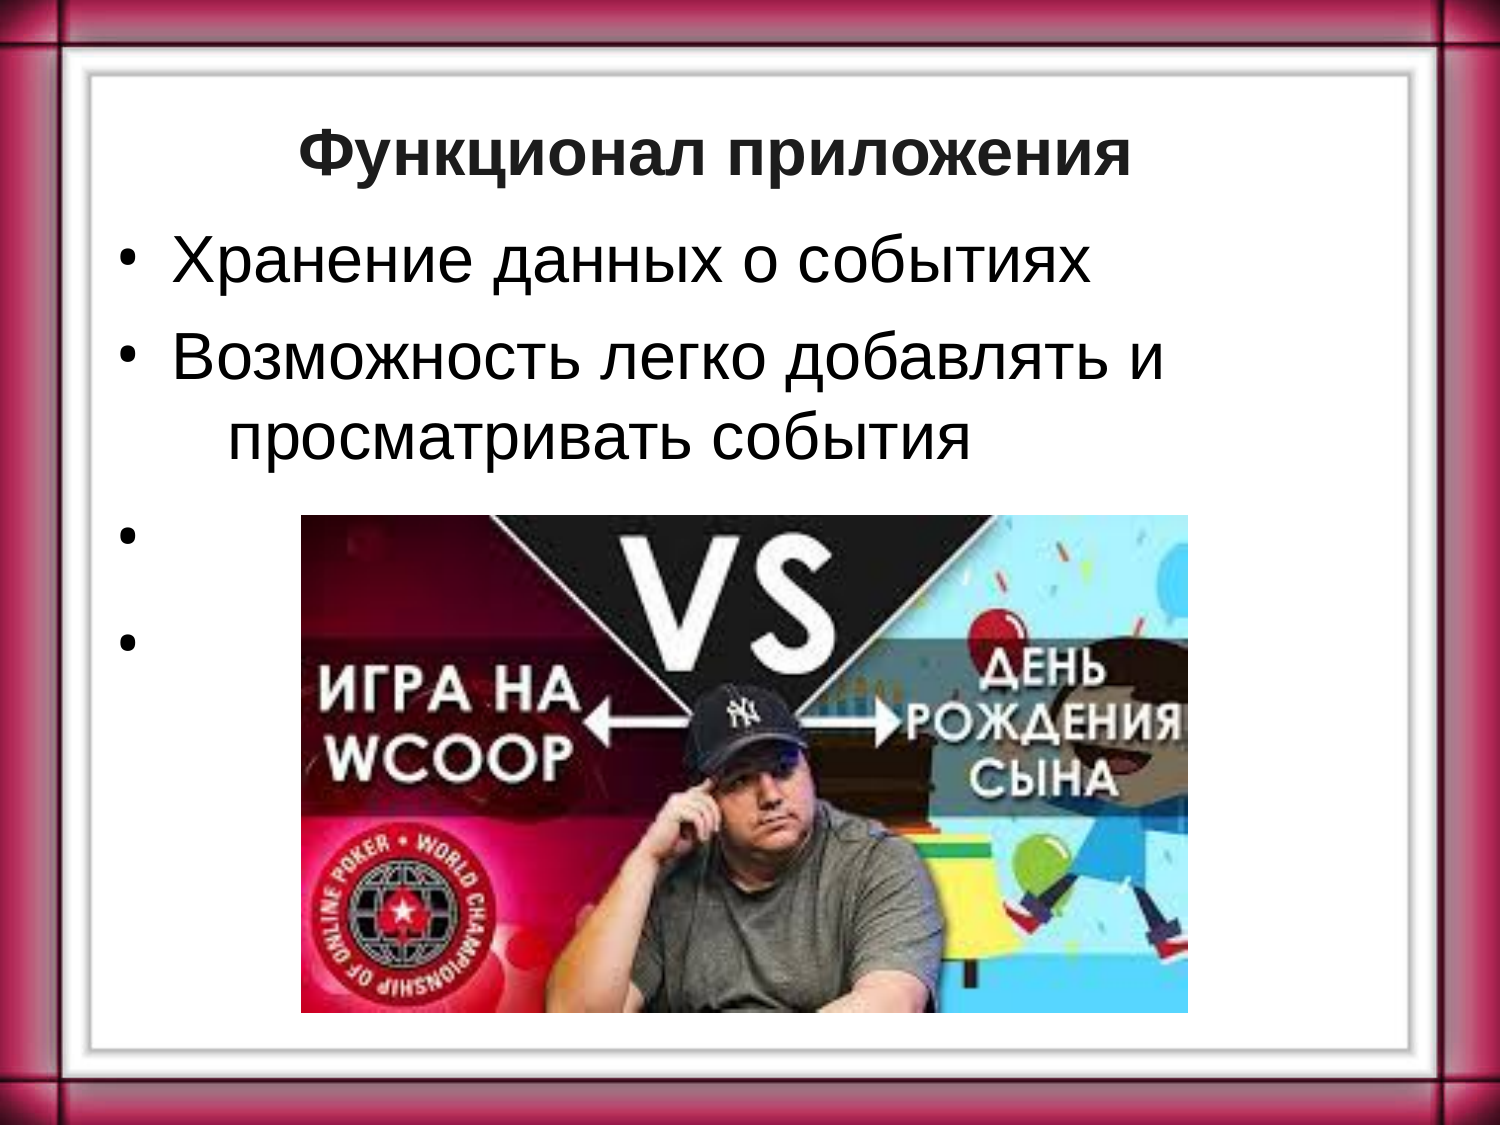

# Функционал приложения
Хранение данных о событиях
Возможность легко добавлять и просматривать события